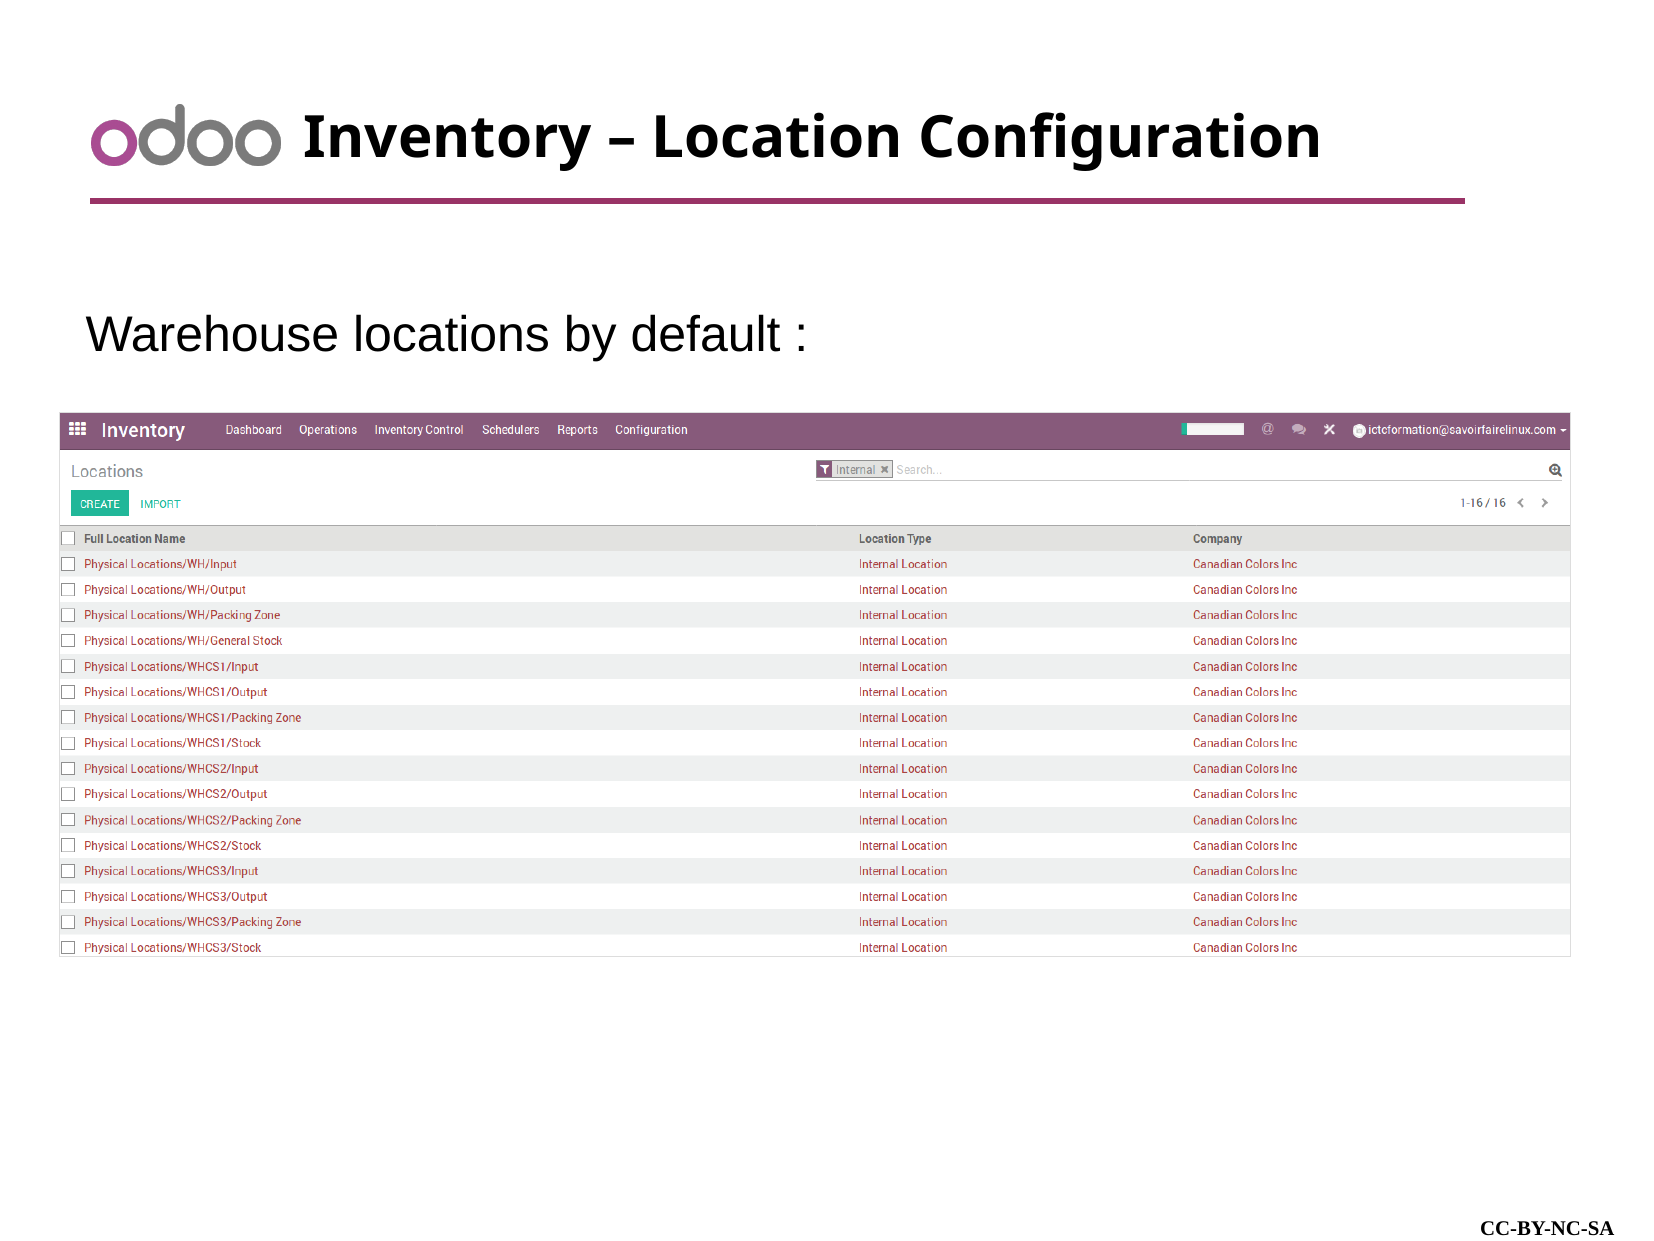

# Inventory – Location Configuration
Warehouse locations by default :